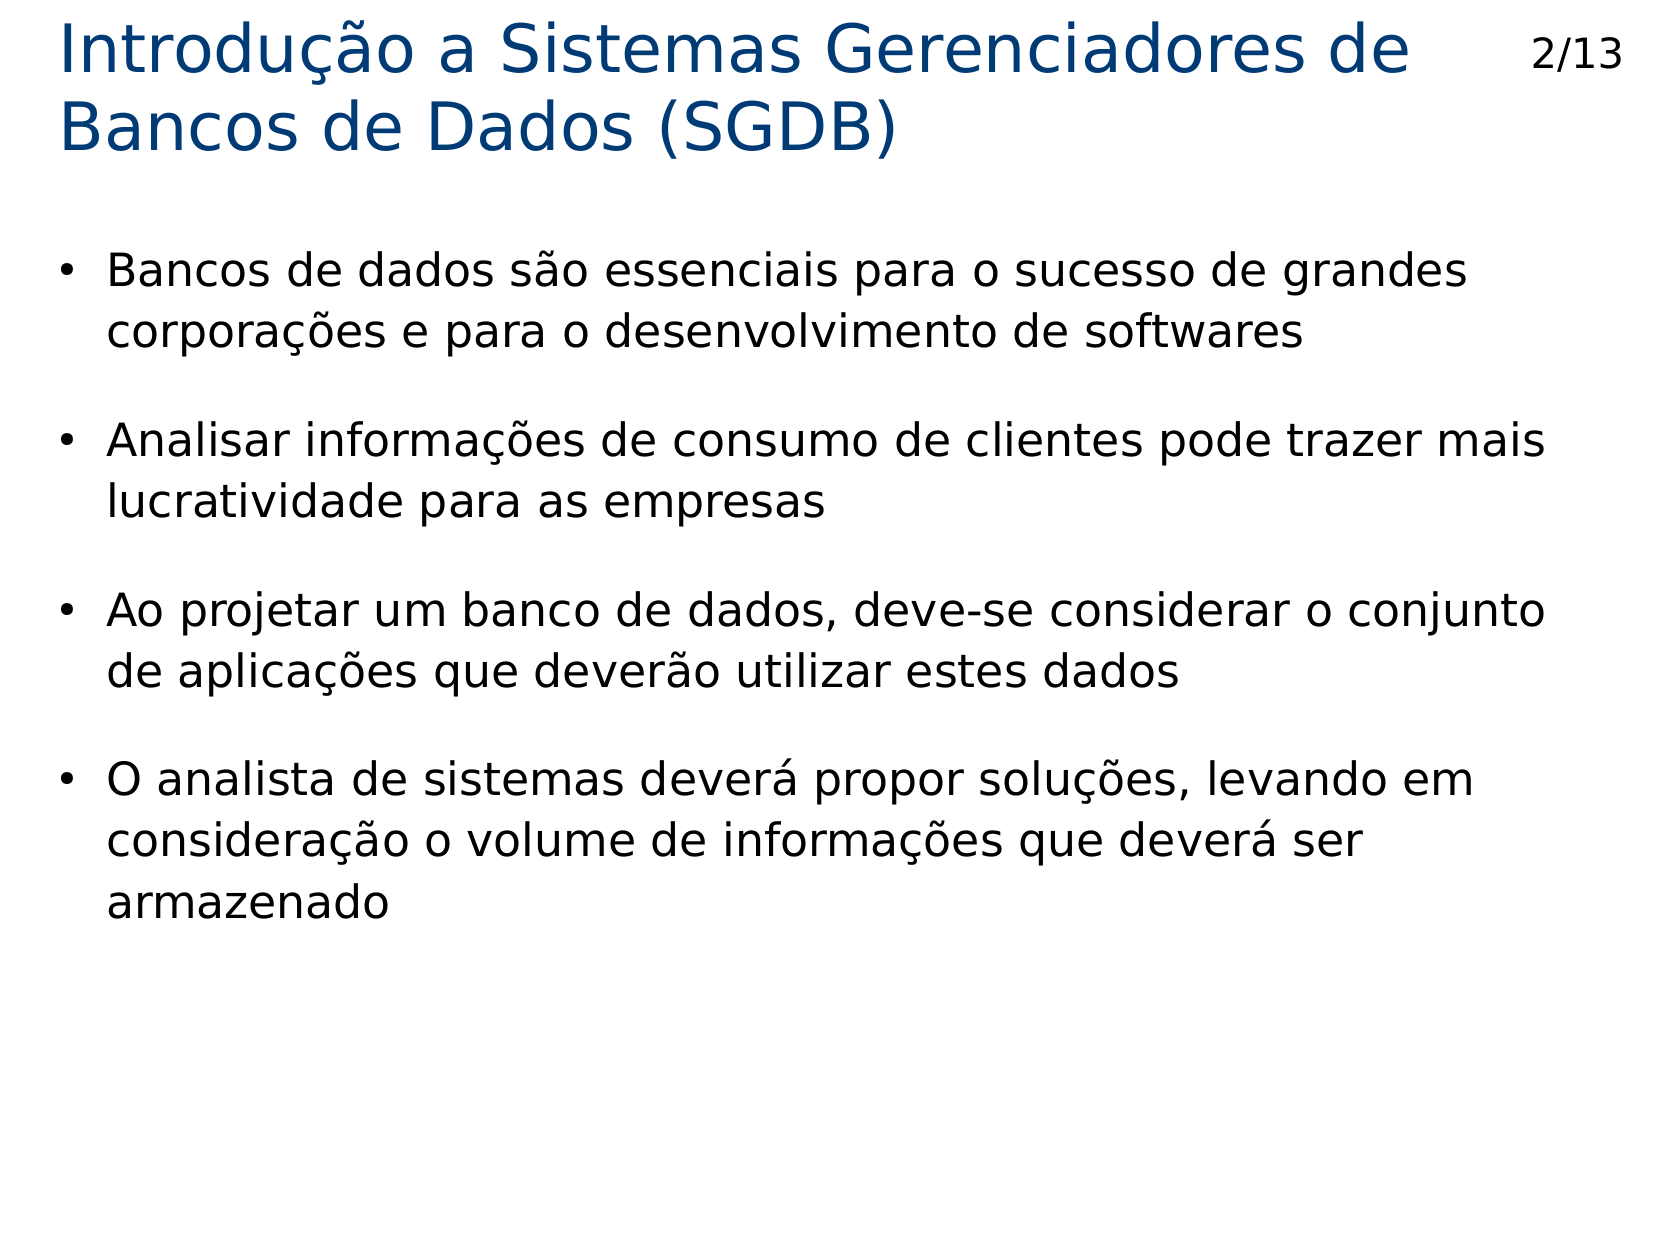

# Introdução a Sistemas Gerenciadores de Bancos de Dados (SGDB)
2
Bancos de dados são essenciais para o sucesso de grandes corporações e para o desenvolvimento de softwares
Analisar informações de consumo de clientes pode trazer mais lucratividade para as empresas
Ao projetar um banco de dados, deve-se considerar o conjunto de aplicações que deverão utilizar estes dados
O analista de sistemas deverá propor soluções, levando em consideração o volume de informações que deverá ser armazenado